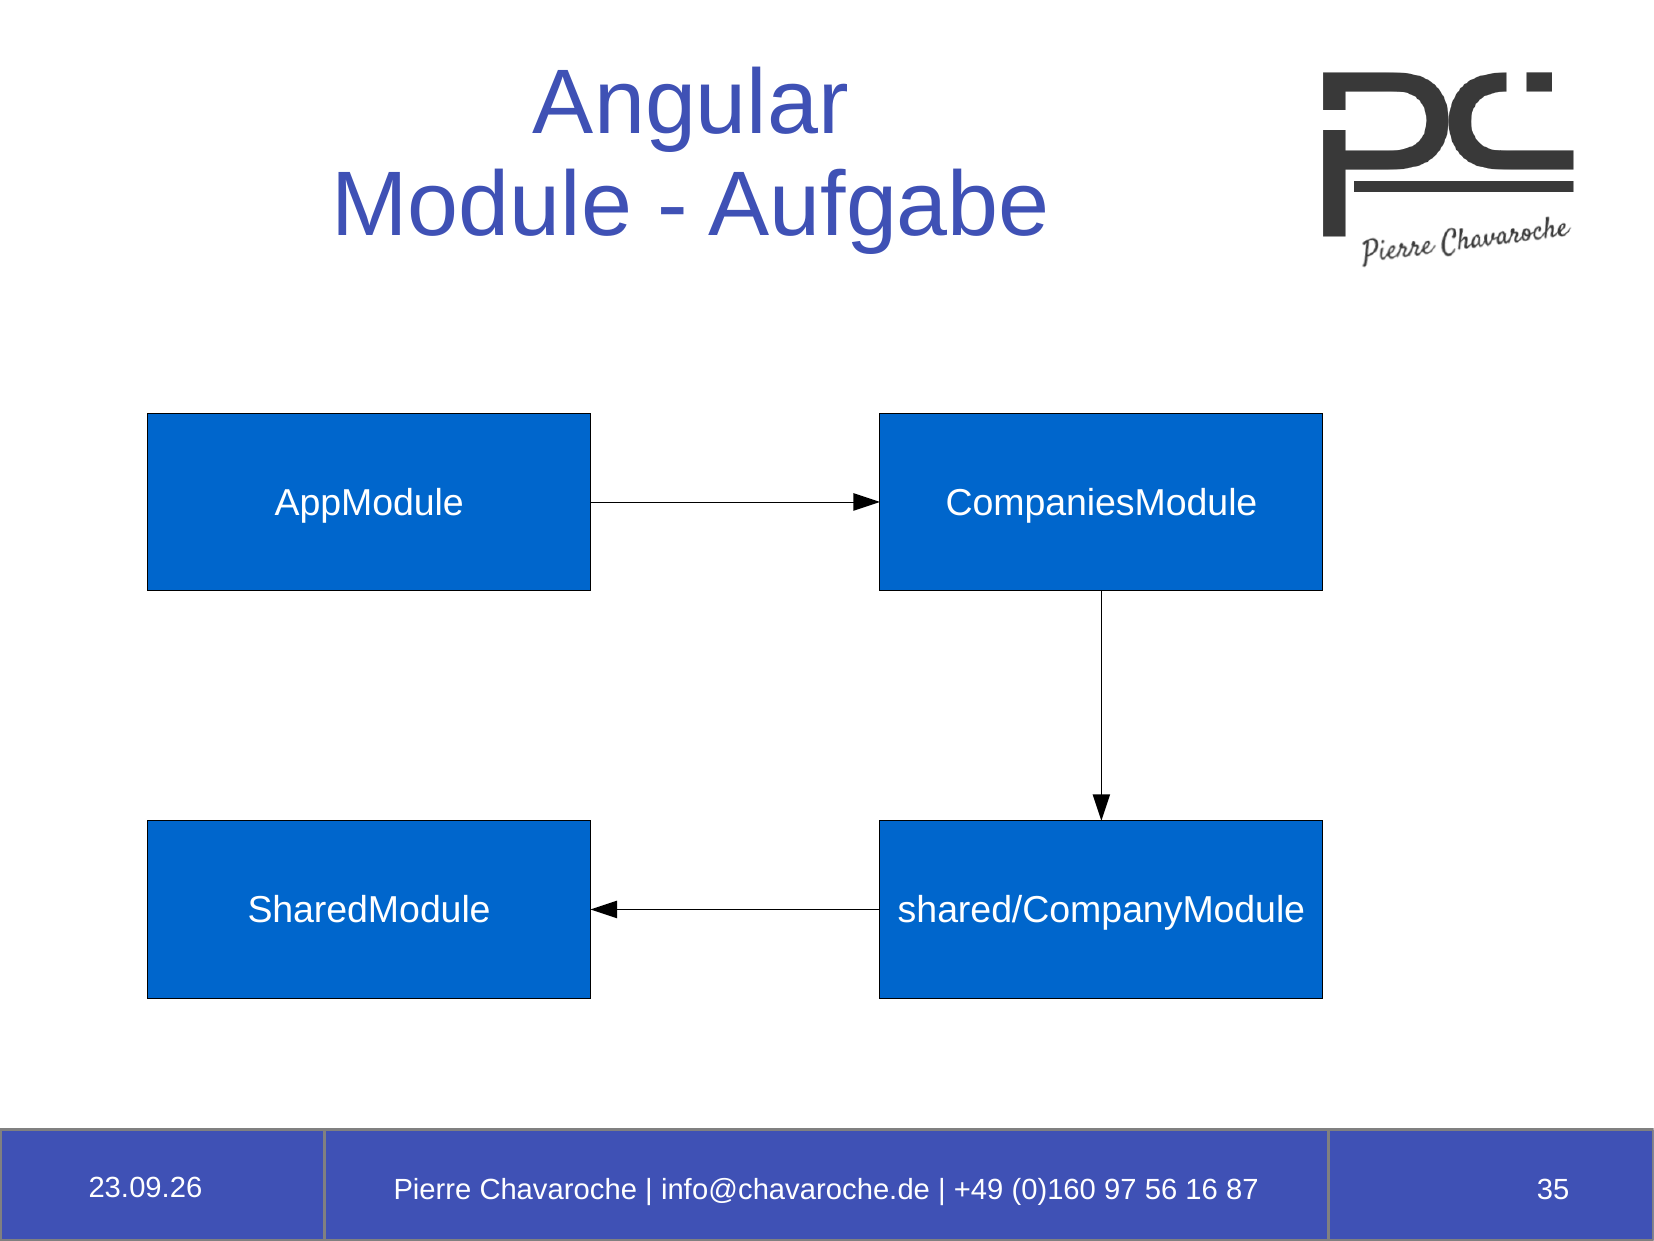

# Angular Module - Aufgabe
AppModule
CompaniesModule
SharedModule
shared/CompanyModule
Pierre Chavaroche | info@chavaroche.de | +49 (0)160 97 56 16 87
35